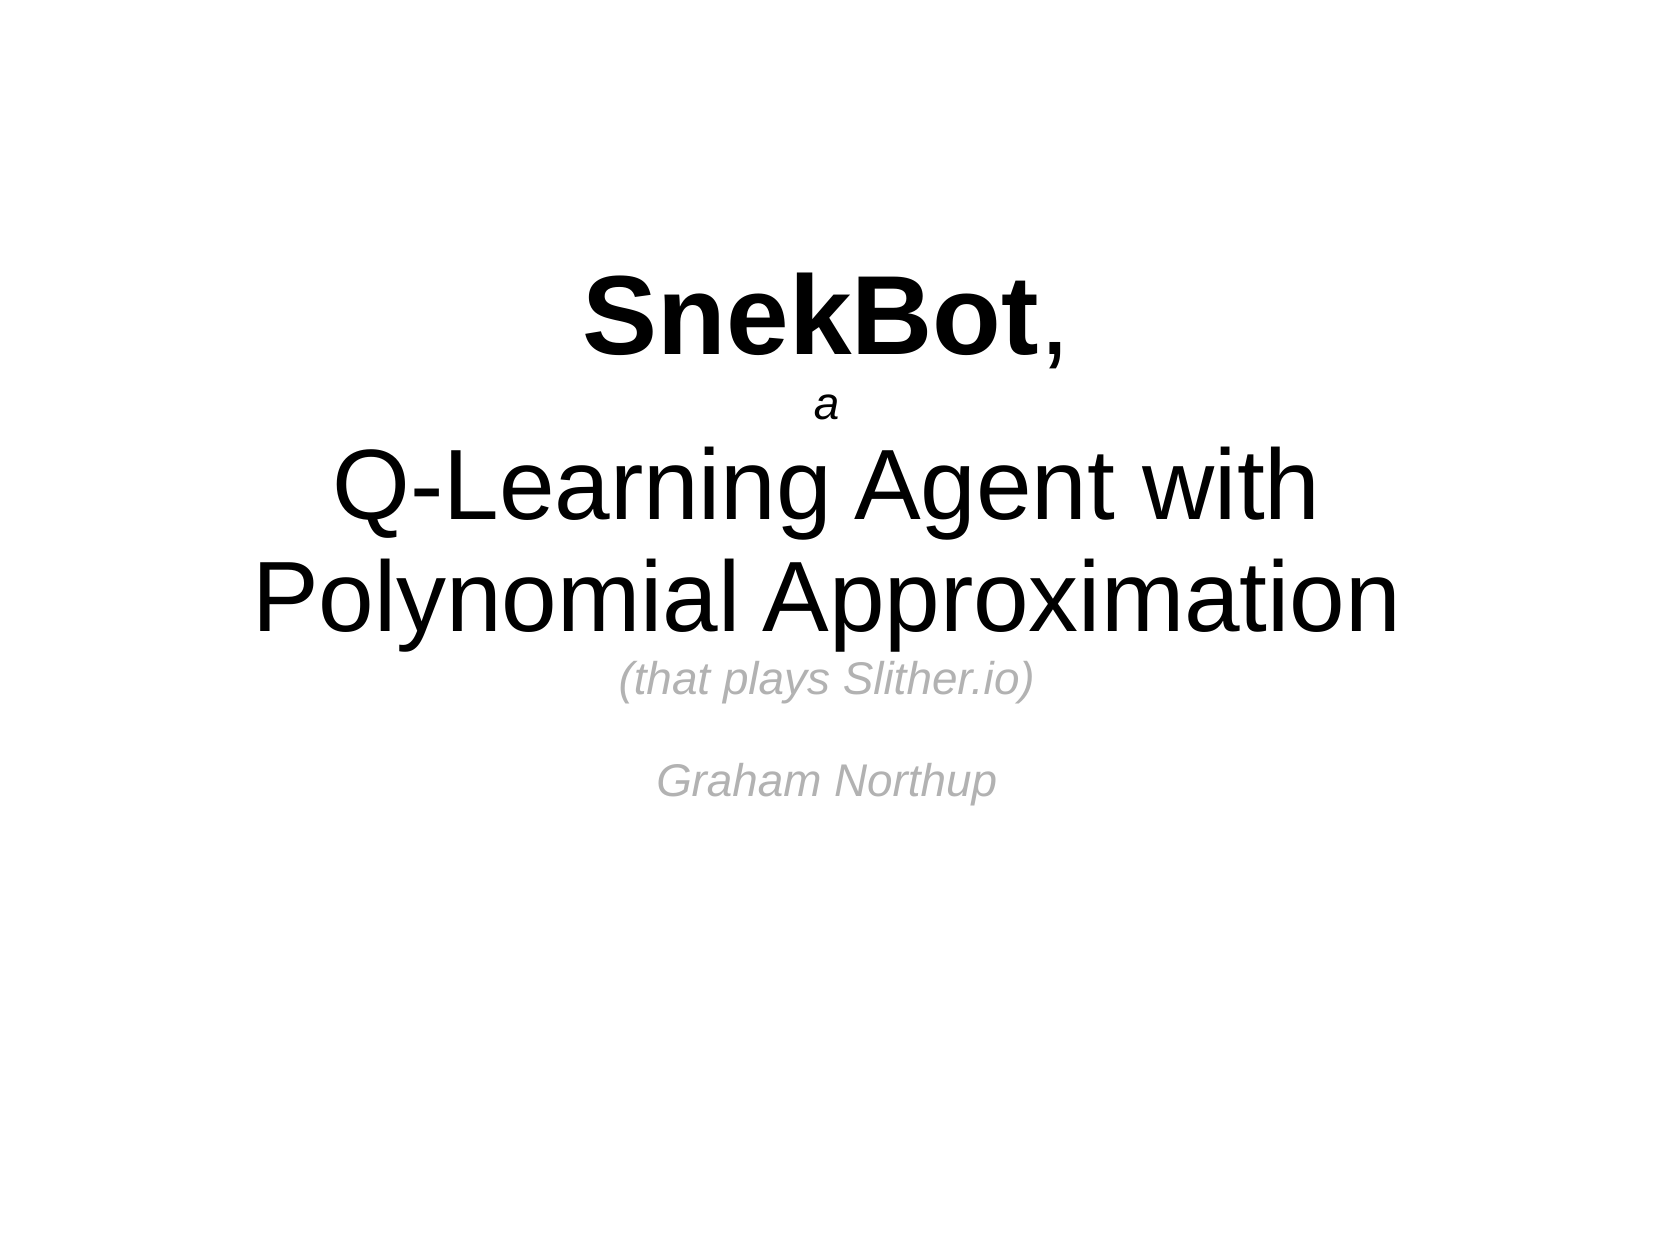

# SnekBot,
a
Q-Learning Agent with Polynomial Approximation
(that plays Slither.io)
Graham Northup